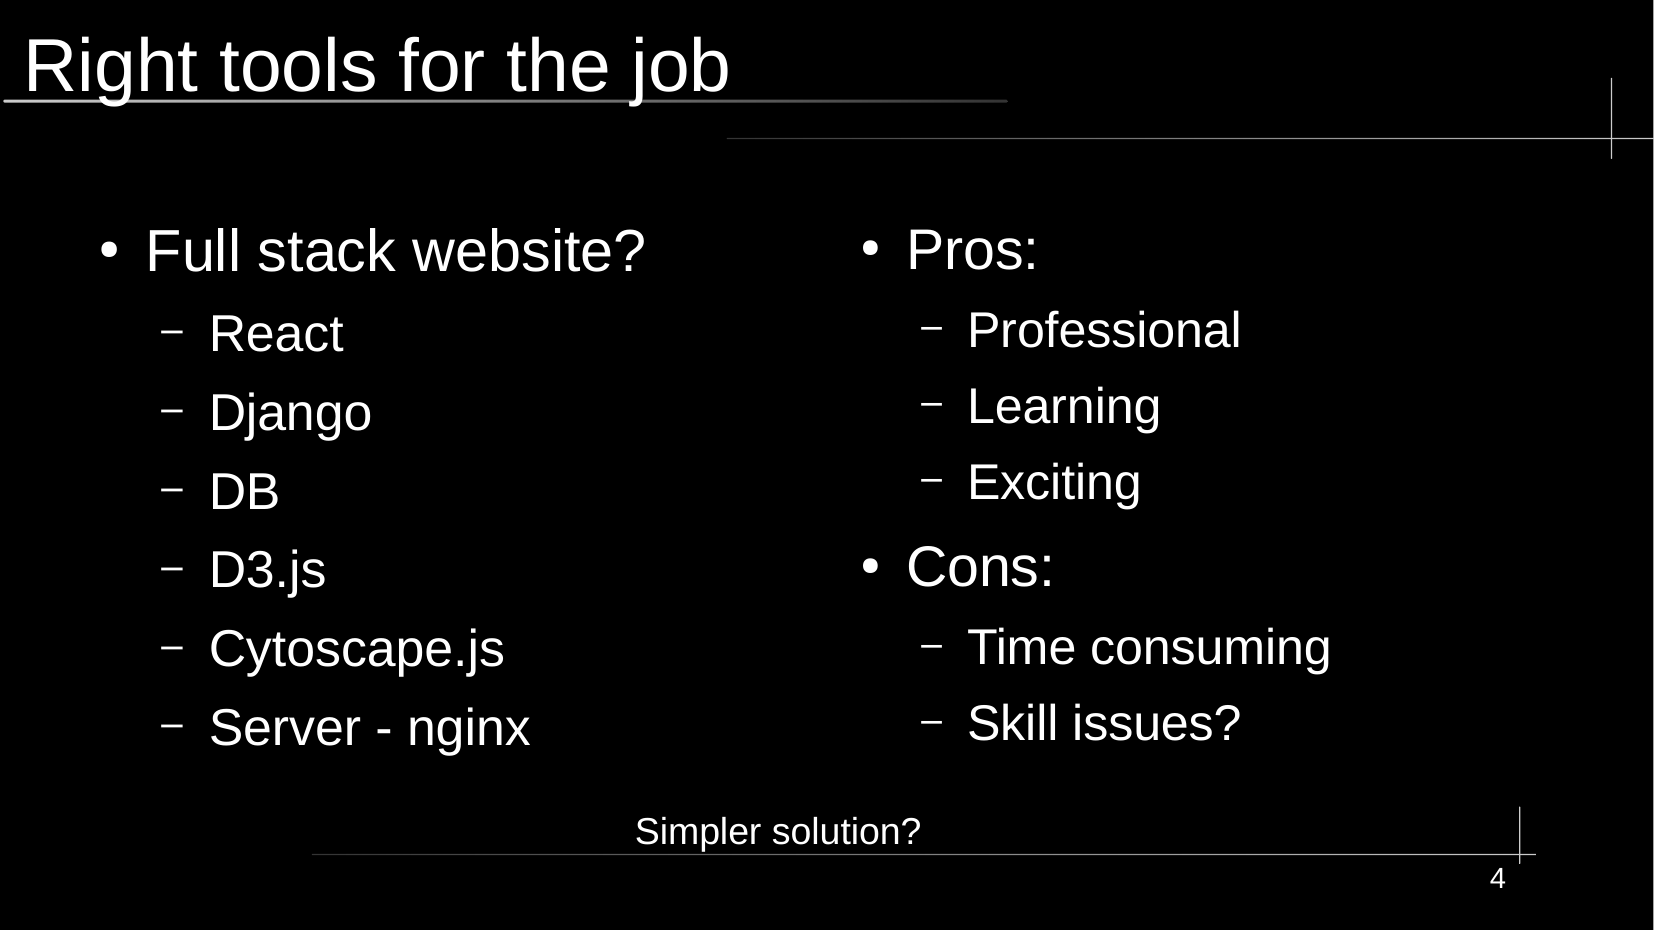

# Right tools for the job
Full stack website?
React
Django
DB
D3.js
Cytoscape.js
Server - nginx
Pros:
Professional
Learning
Exciting
Cons:
Time consuming
Skill issues?
Simpler solution?
4